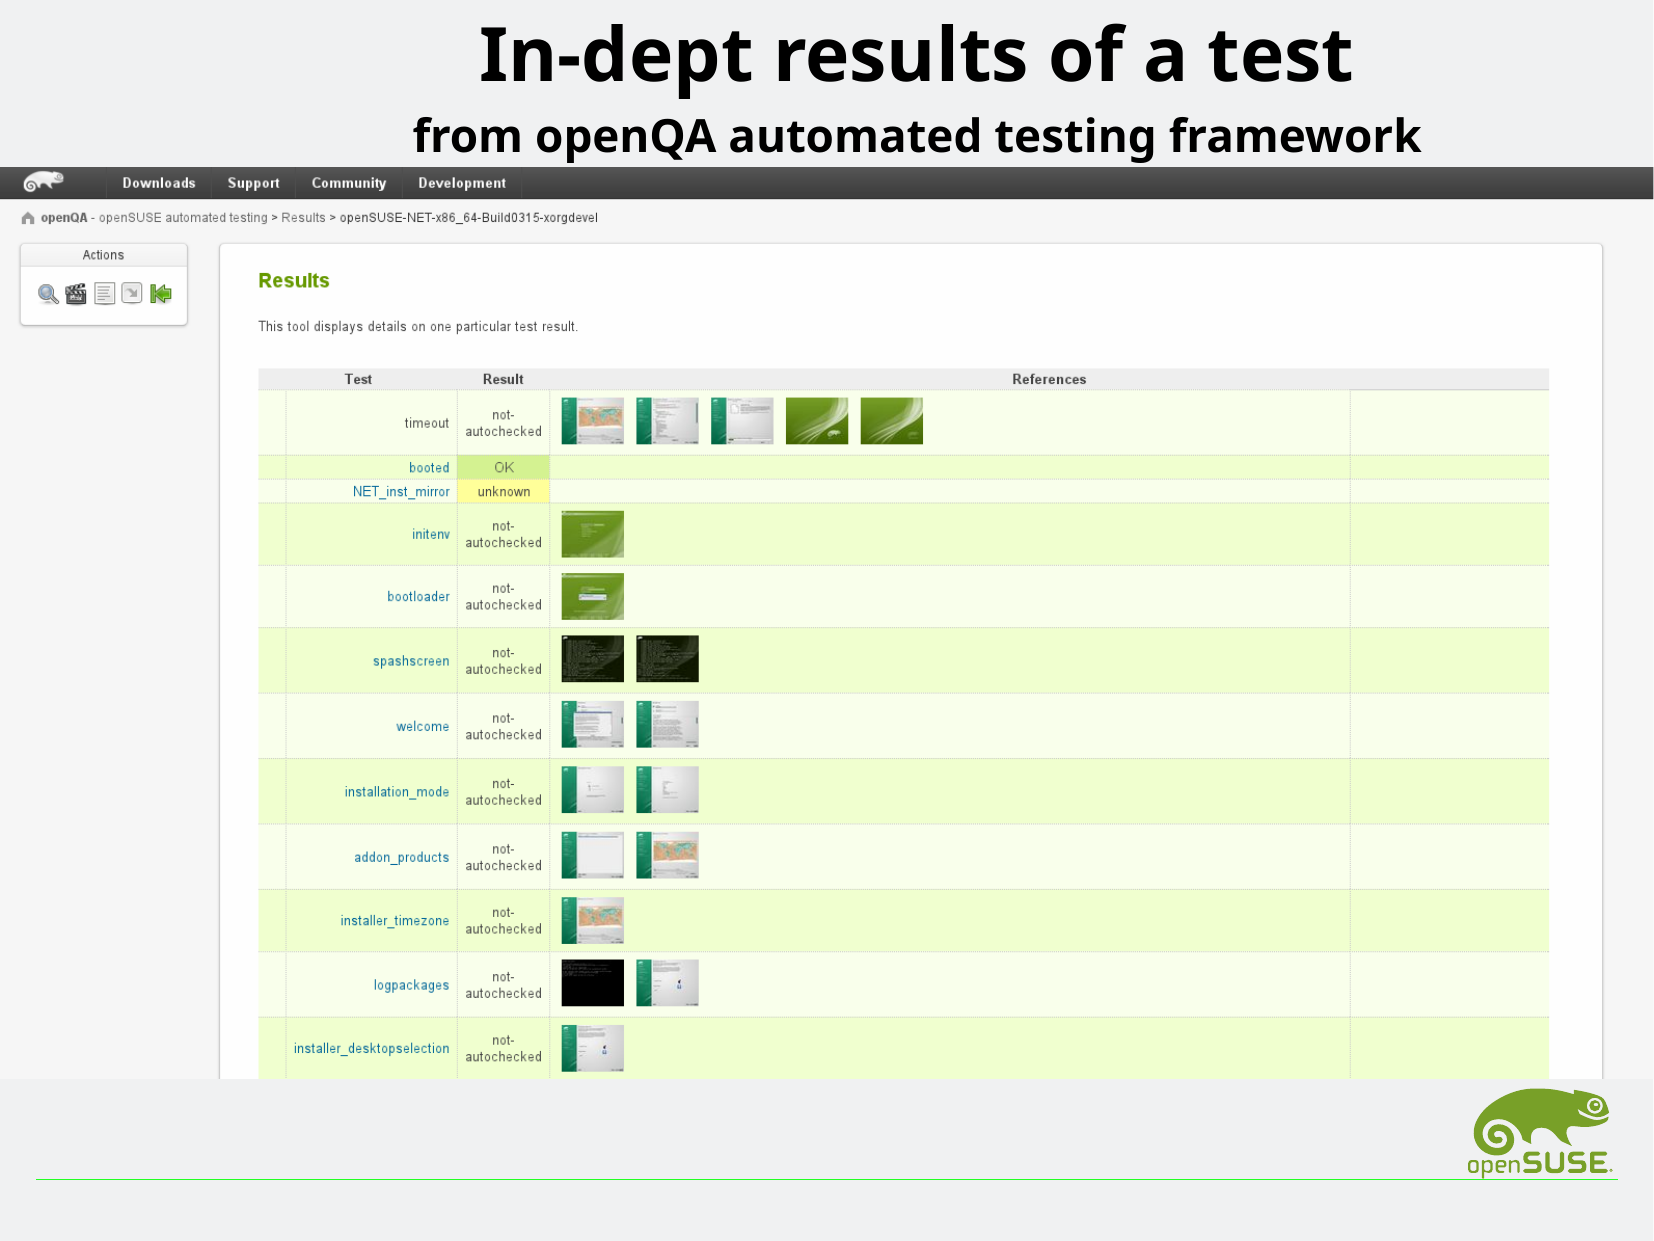

# In-dept results of a test from openQA automated testing framework